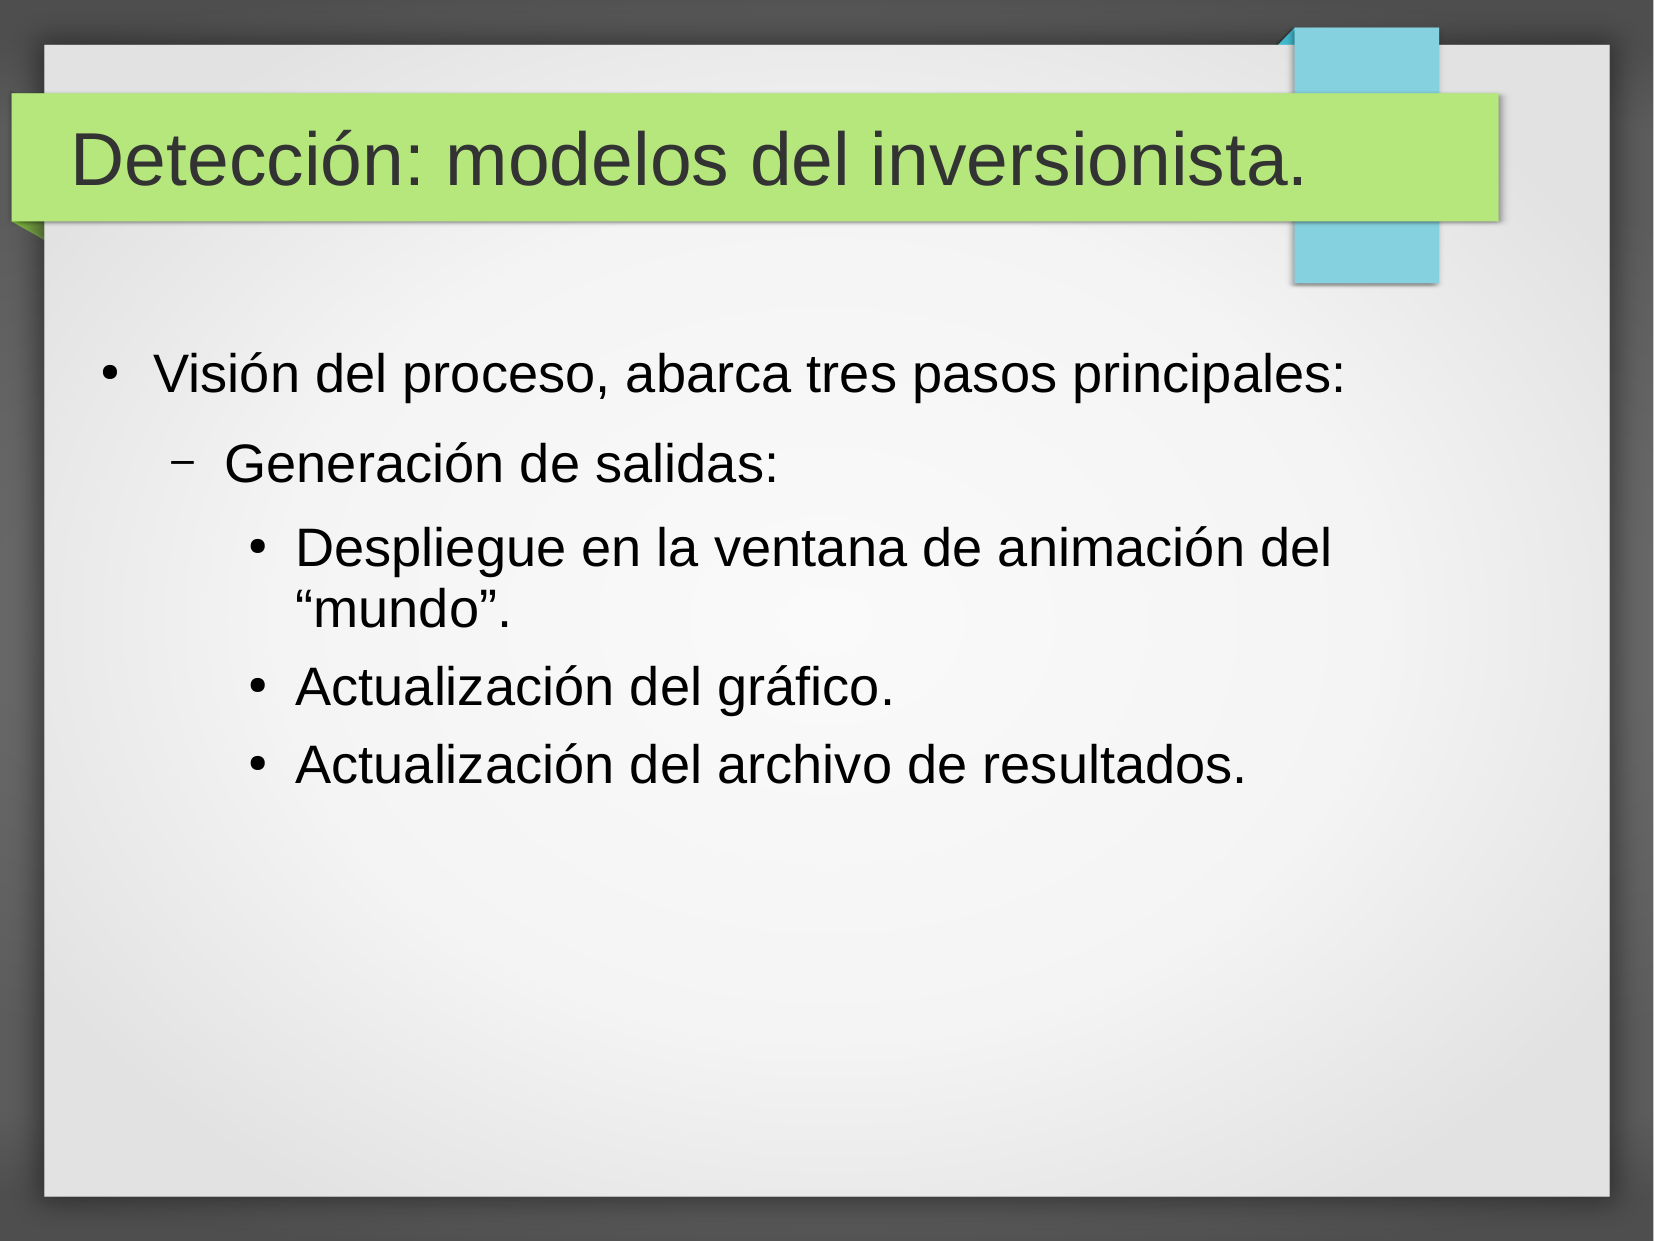

# Detección: modelos del inversionista.
Visión del proceso, abarca tres pasos principales:
Generación de salidas:
Despliegue en la ventana de animación del “mundo”.
Actualización del gráfico.
Actualización del archivo de resultados.